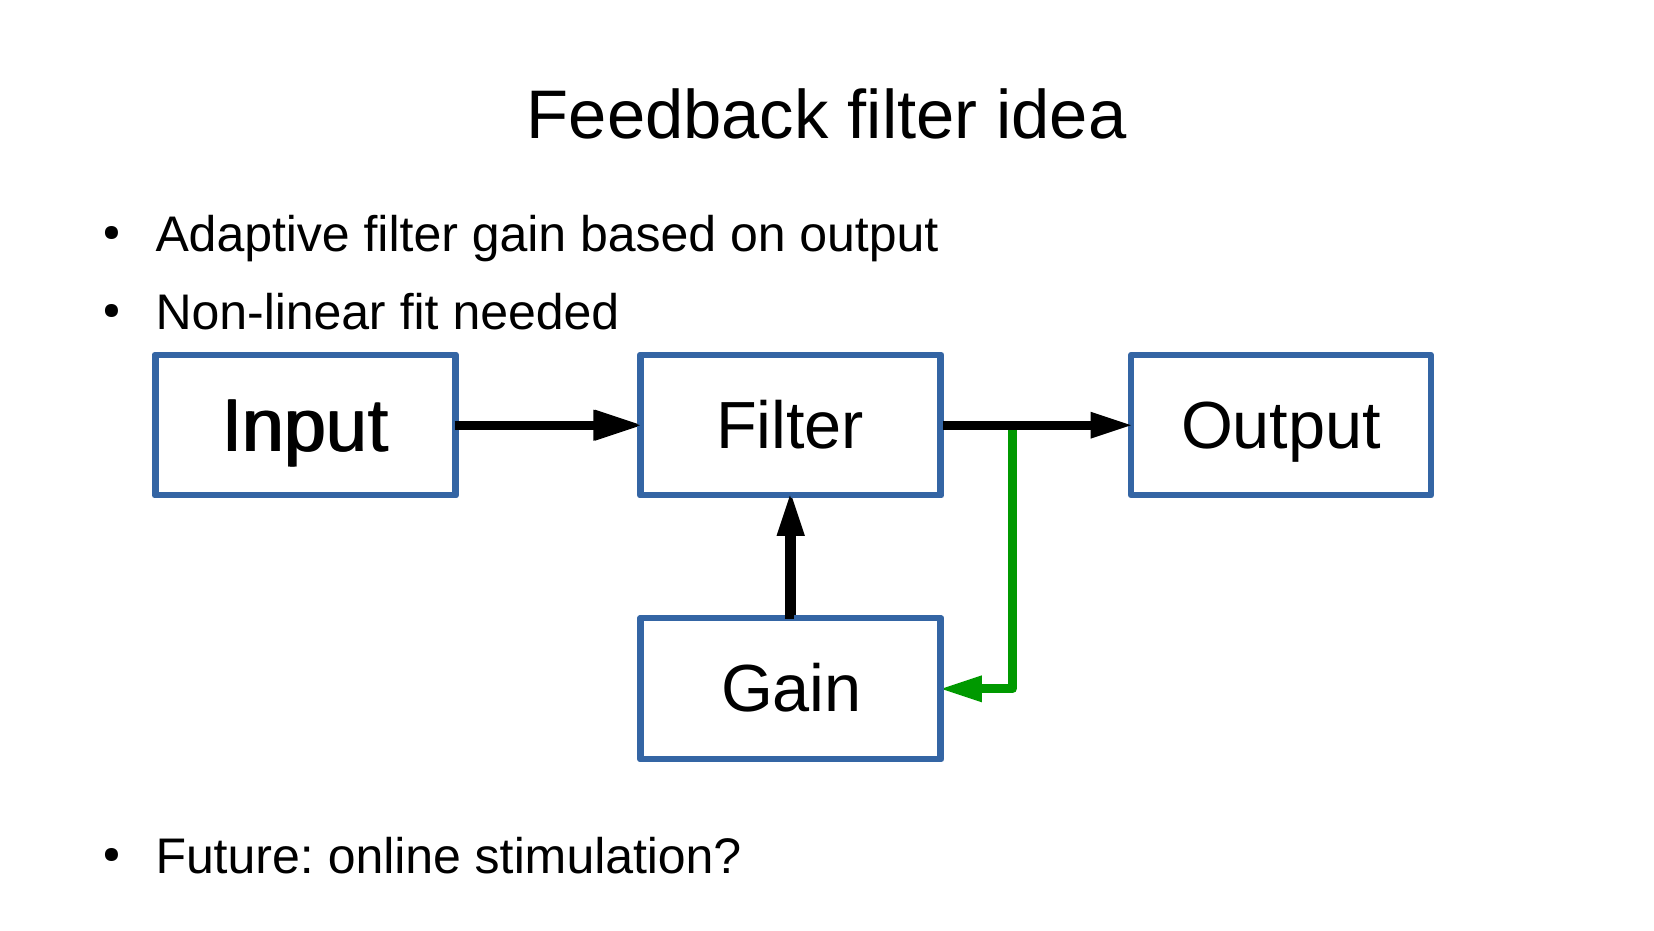

# Feedback filter idea
Adaptive filter gain based on output
Non-linear fit needed
Future: online stimulation?
Input
Input
Filter
Output
Gain